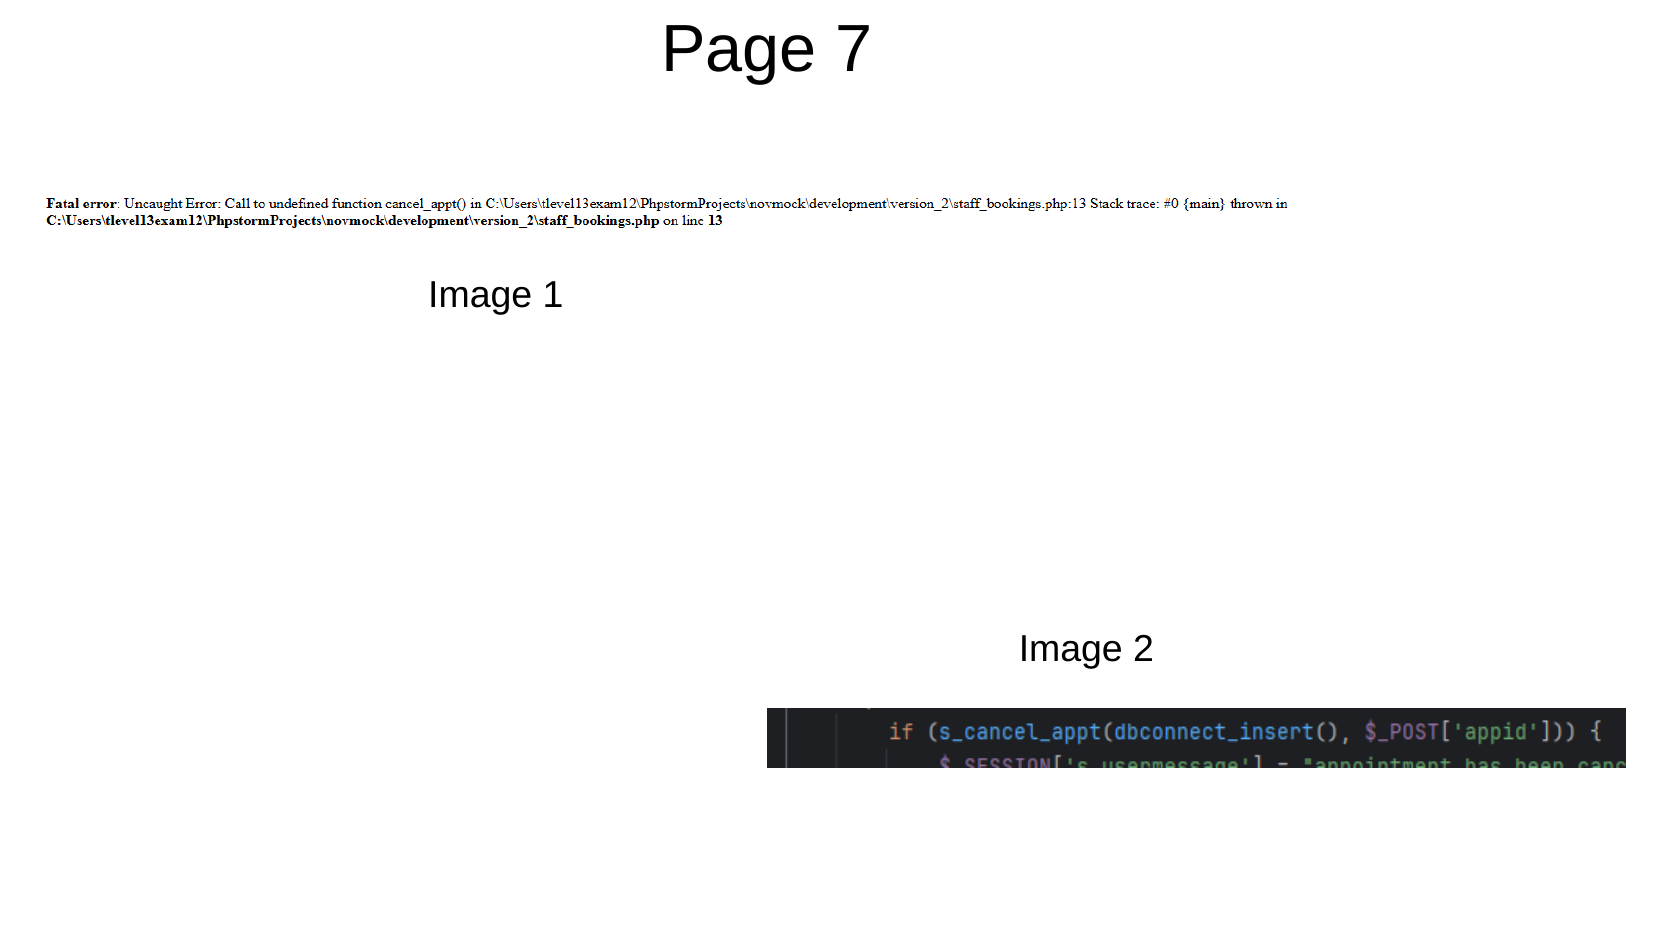

# Page 7
Image 1
Image 2